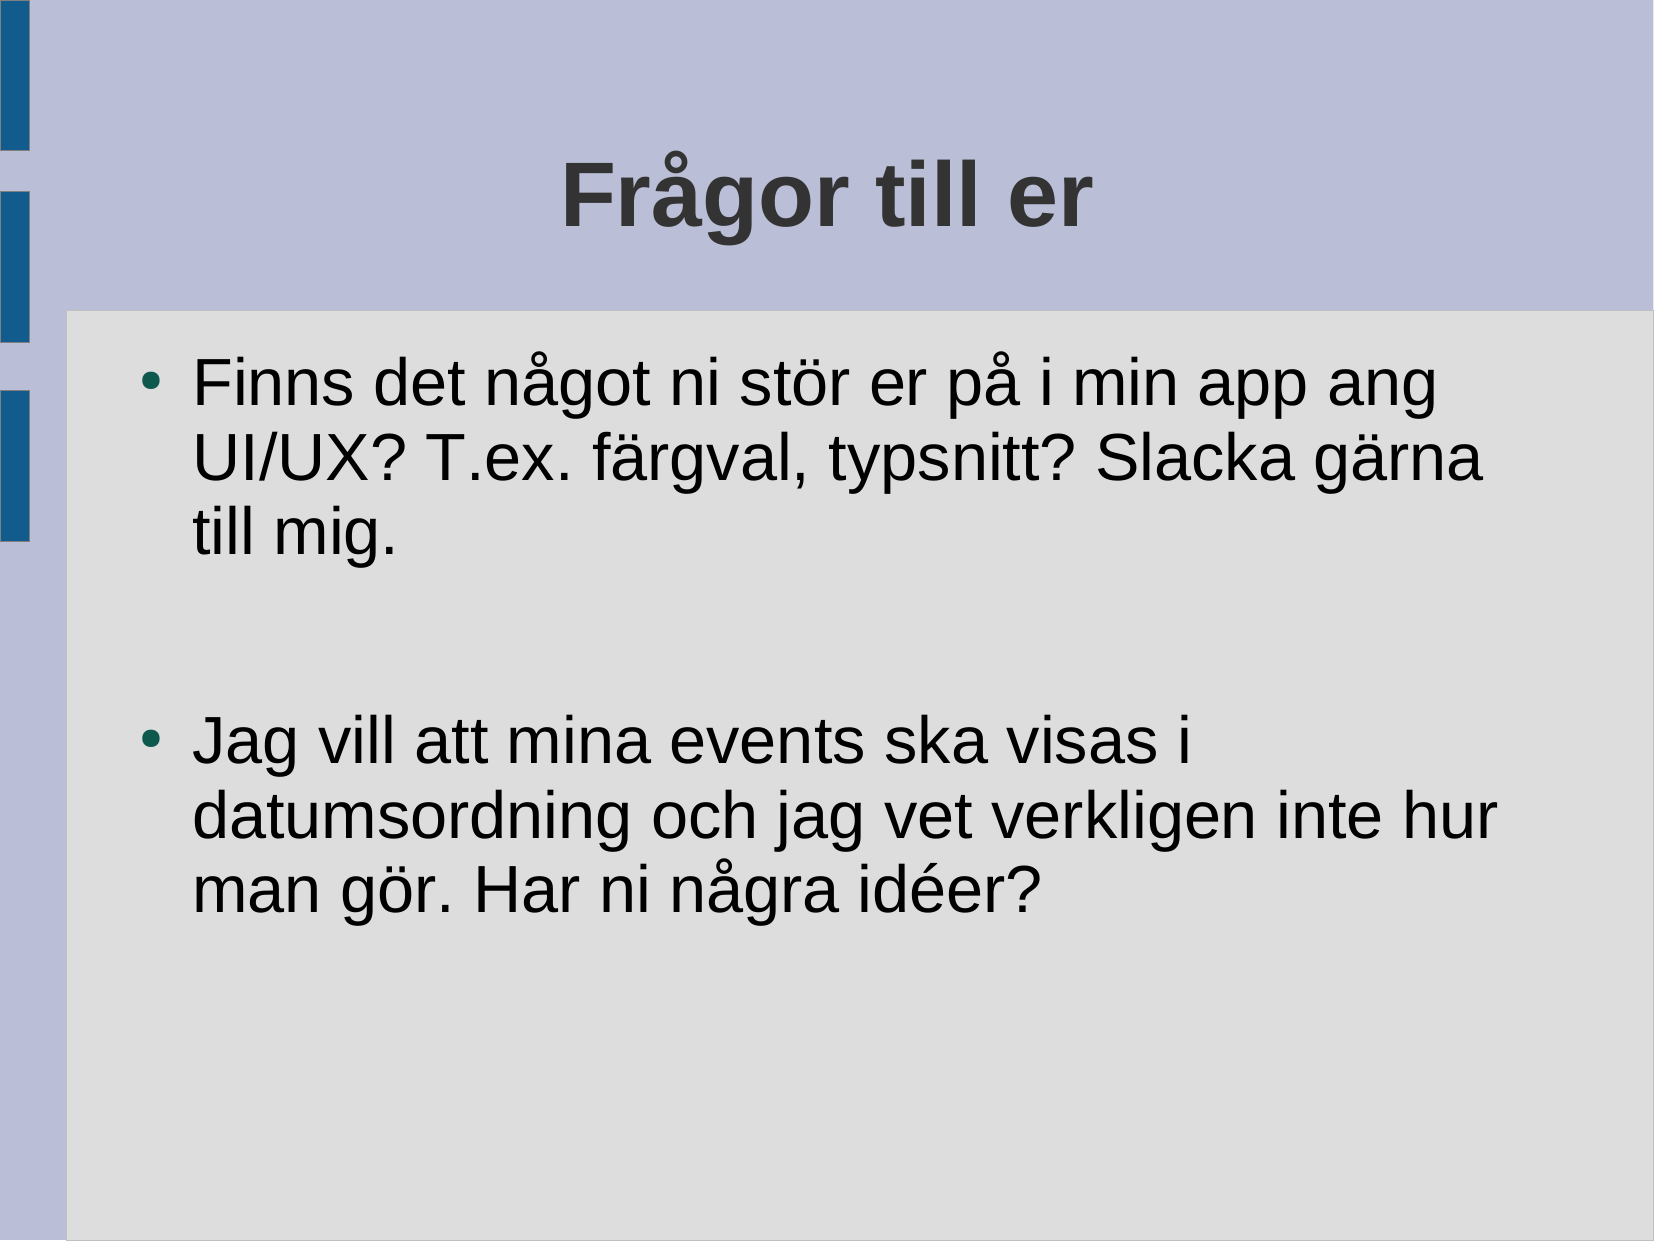

# Frågor till er
Finns det något ni stör er på i min app ang UI/UX? T.ex. färgval, typsnitt? Slacka gärna till mig.
Jag vill att mina events ska visas i datumsordning och jag vet verkligen inte hur man gör. Har ni några idéer?